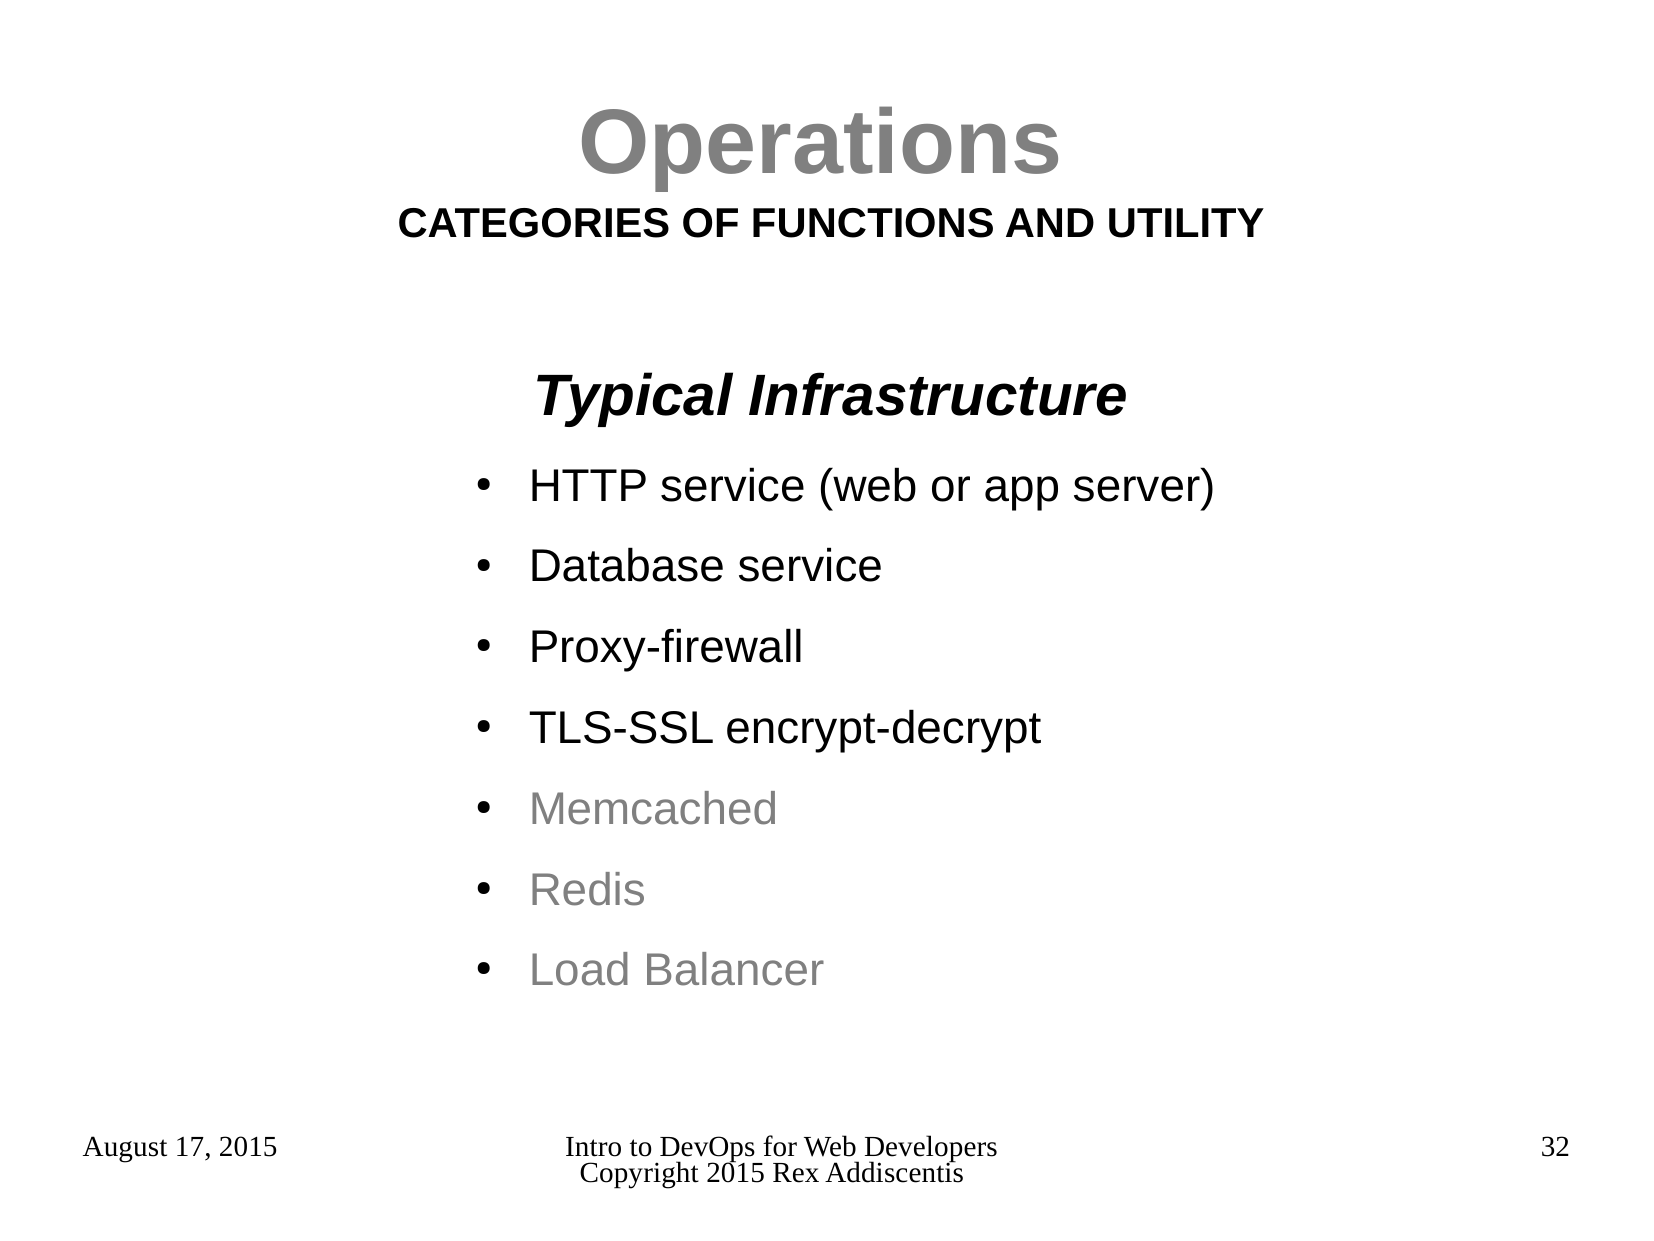

# Operations
CATEGORIES OF FUNCTIONS AND UTILITY
Typical Infrastructure
HTTP service (web or app server)
Database service
Proxy-firewall
TLS-SSL encrypt-decrypt
Memcached
Redis
Load Balancer
August 17, 2015
Intro to DevOps for Web Developers Copyright 2015 Rex Addiscentis
32